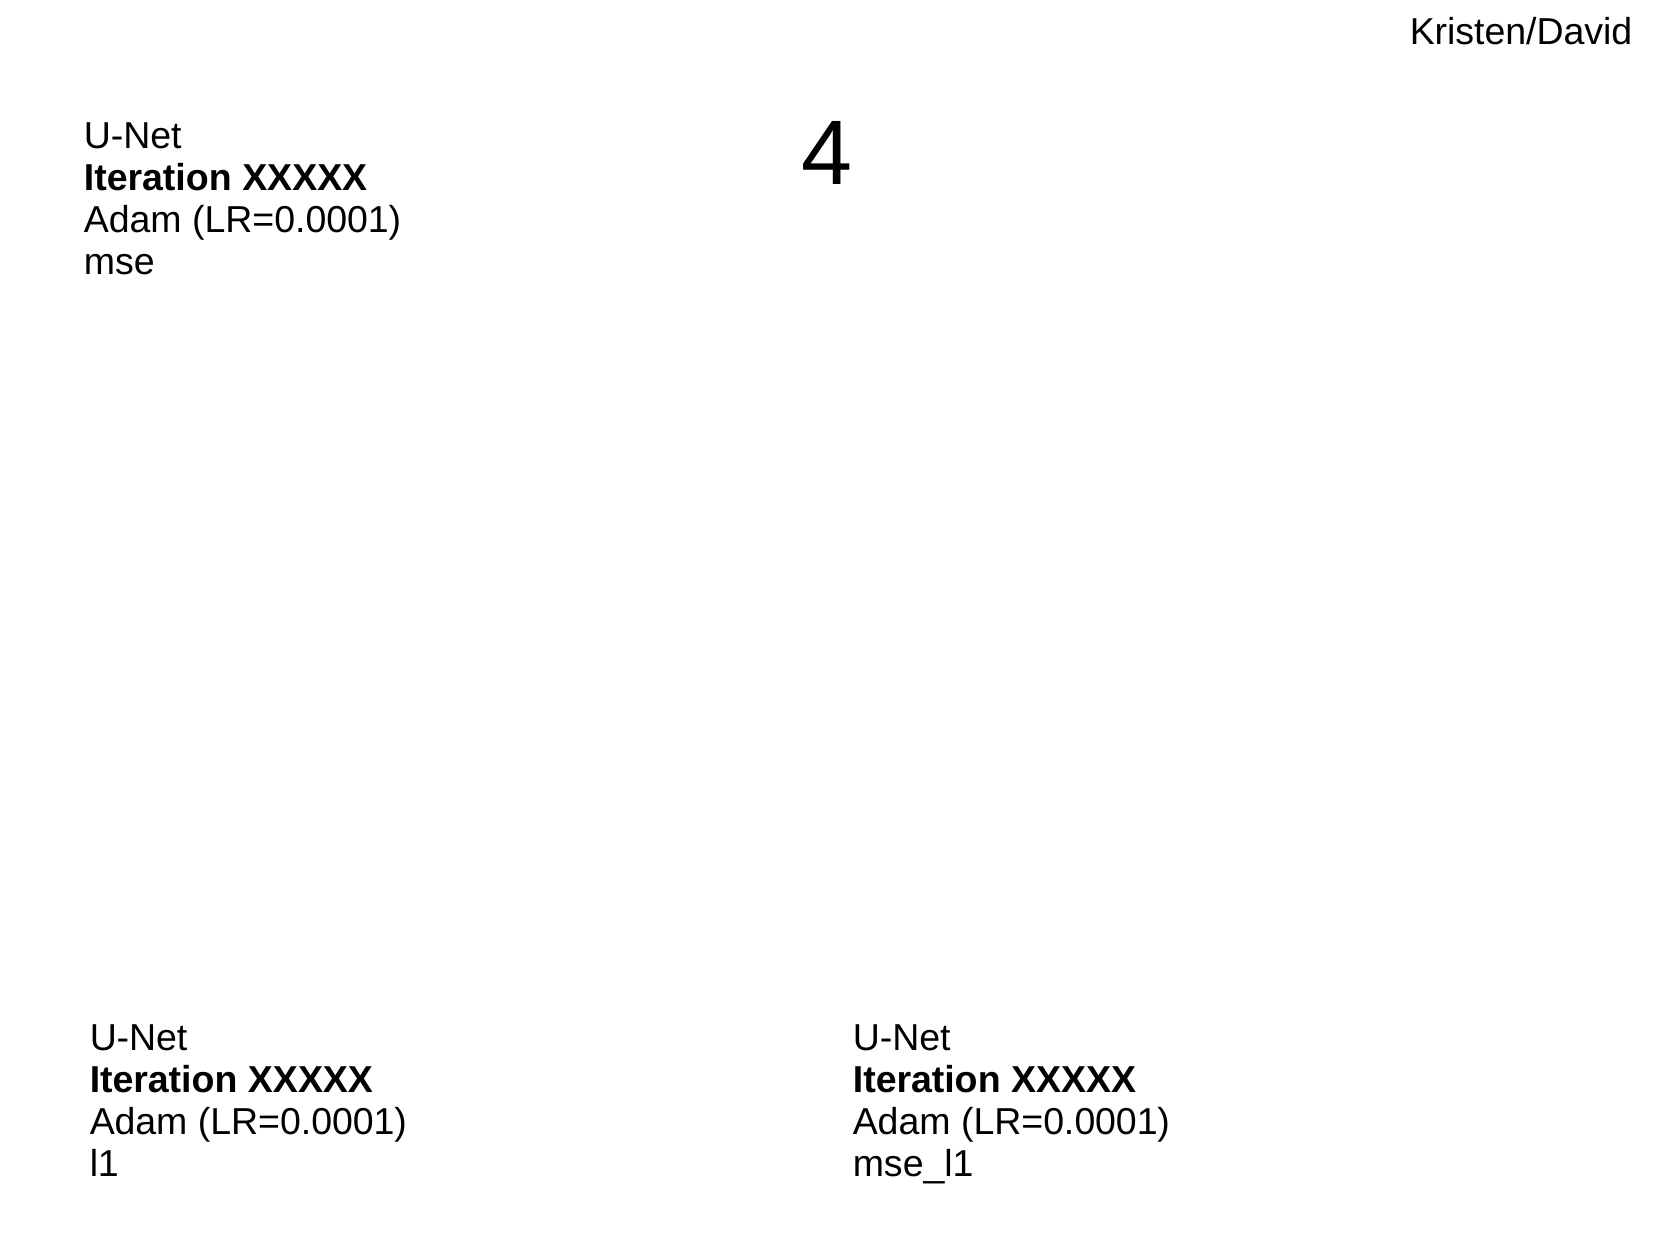

Kristen/David
# 4
U-Net
Iteration XXXXX
Adam (LR=0.0001)
mse
U-Net
Iteration XXXXX
Adam (LR=0.0001)
l1
U-Net
Iteration XXXXX
Adam (LR=0.0001)
mse_l1